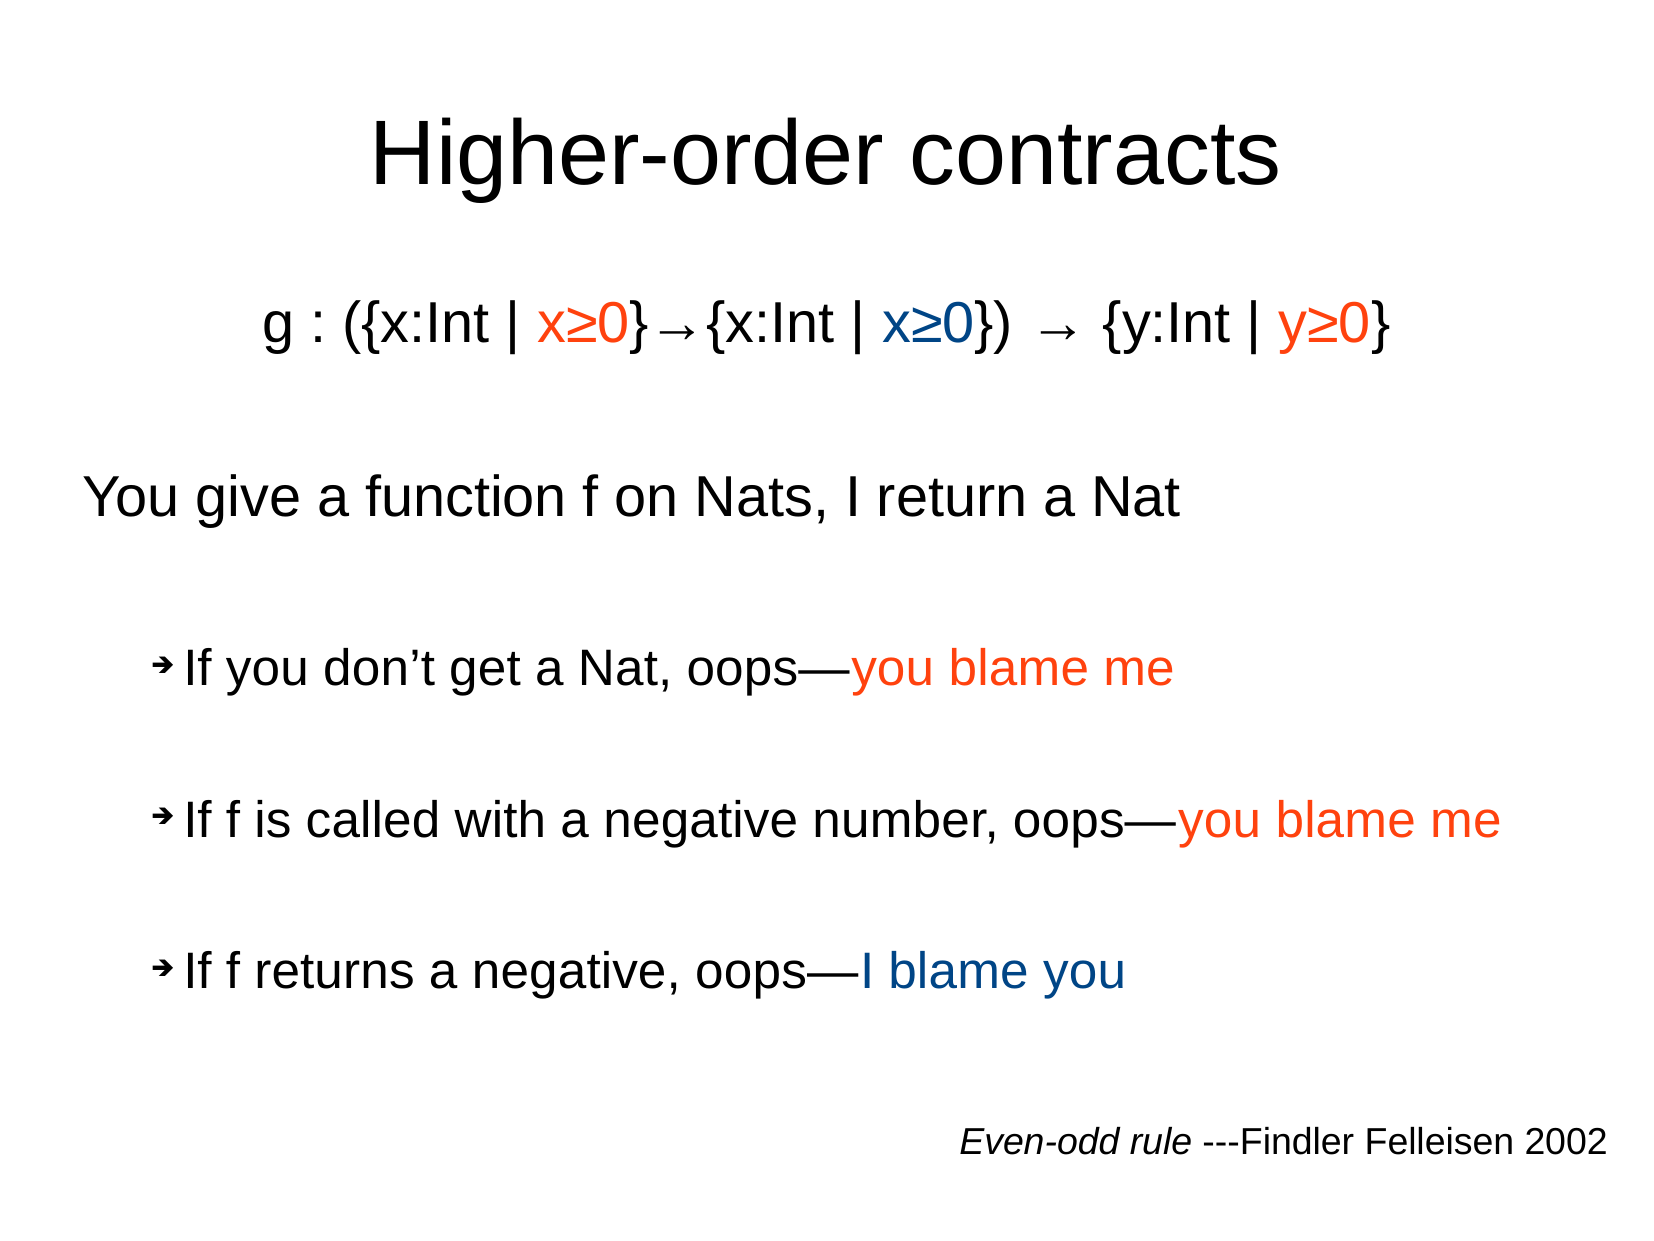

# Higher-order contracts
g : ({x:Int | x≥0}→{x:Int | x≥0}) → {y:Int | y≥0}
You give a function f on Nats, I return a Nat
 If you don’t get a Nat, oops—you blame me
 If f is called with a negative number, oops—you blame me
 If f returns a negative, oops—I blame you
Even-odd rule ---Findler Felleisen 2002